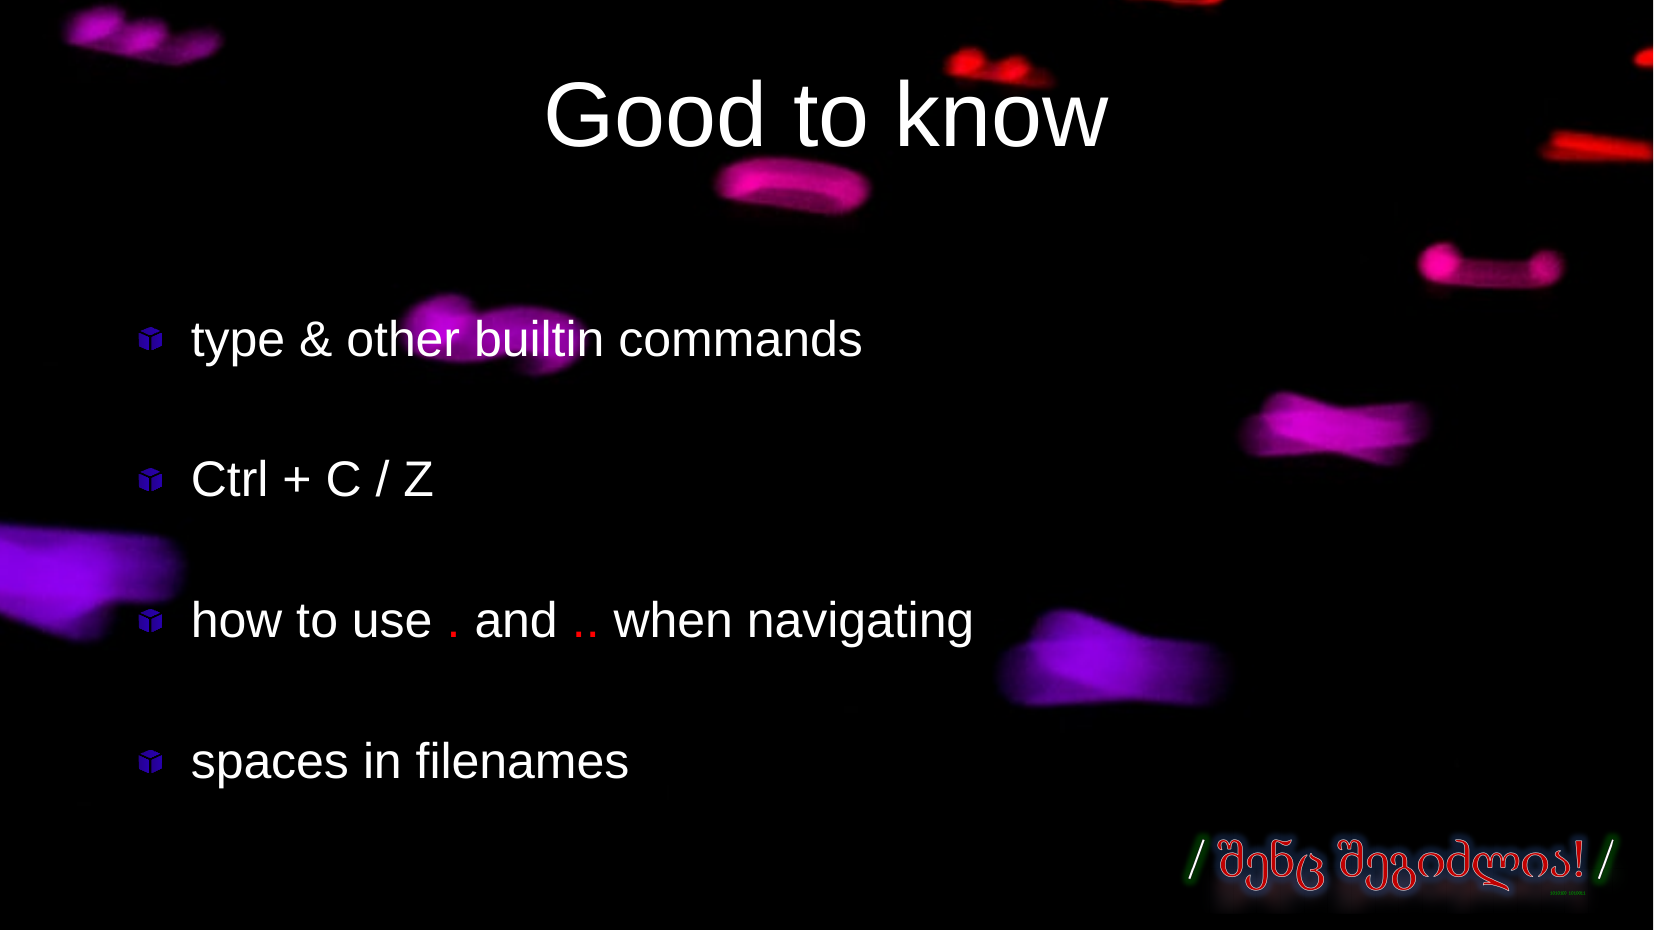

# Good to know
type & other builtin commands
Ctrl + C / Z
how to use . and .. when navigating
spaces in filenames